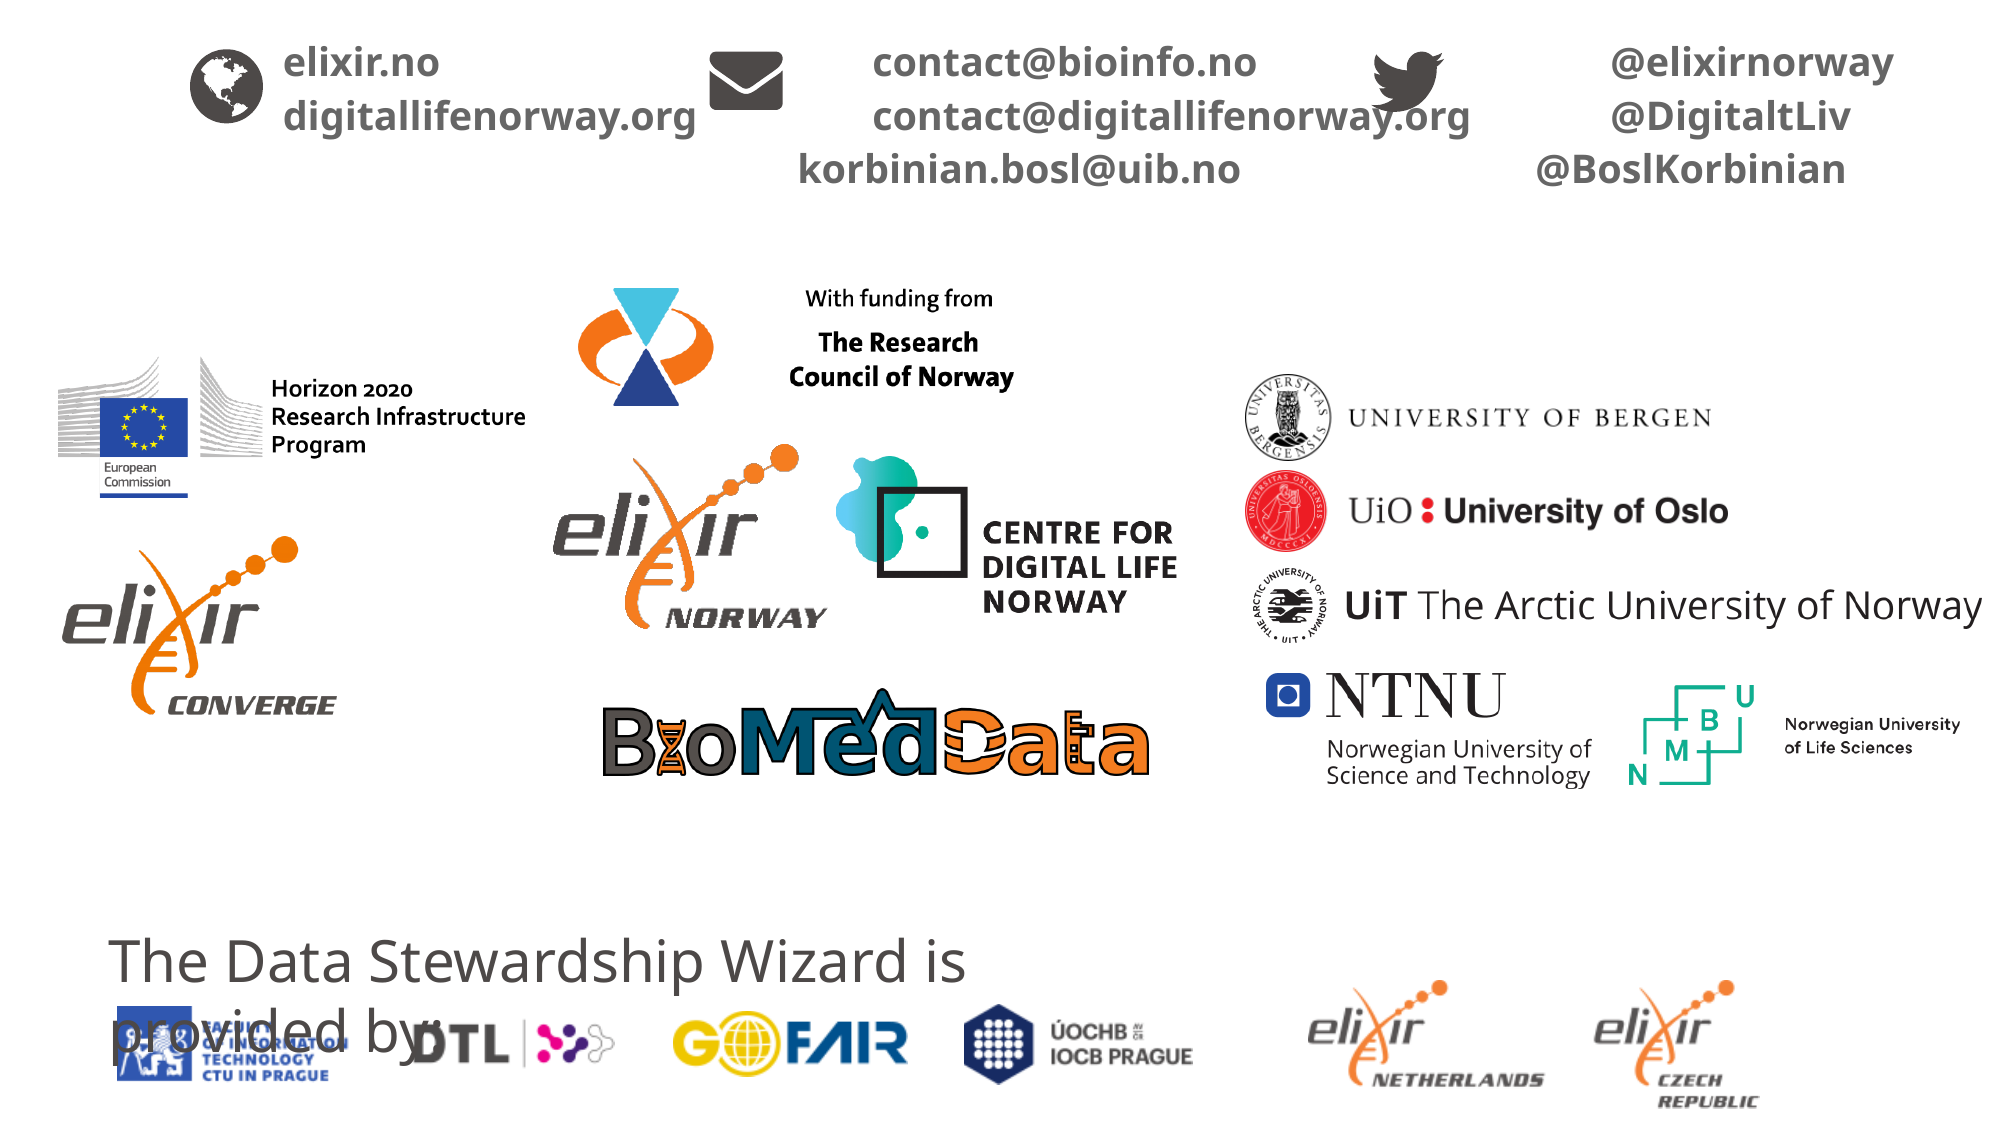

elixir.no						contact@bioinfo.no					@elixirnorway
digitallifenorway.org			contact@digitallifenorway.org		@DigitaltLiv
									korbinian.bosl@uib.no				@BoslKorbinian
The Data Stewardship Wizard is provided by: